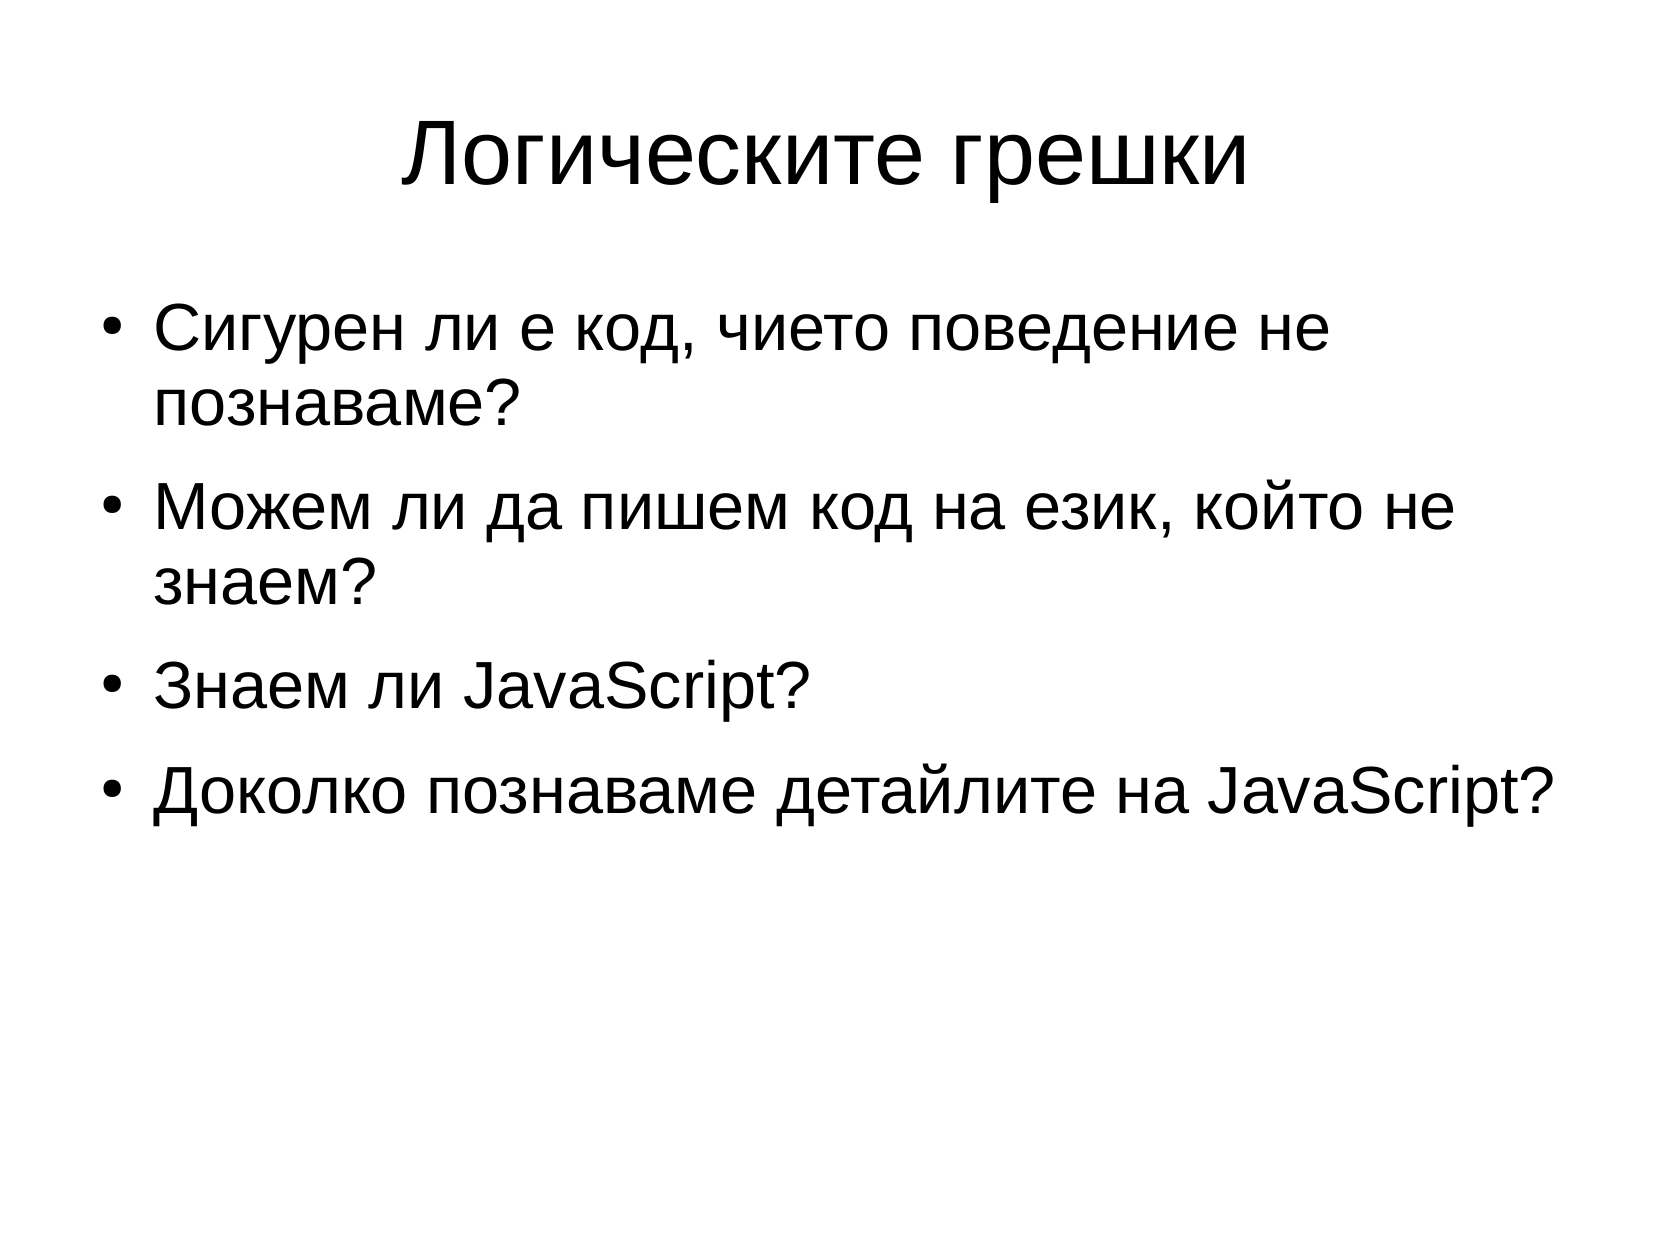

# Логическите грешки
Сигурен ли е код, чието поведение не познаваме?
Можем ли да пишем код на език, който не знаем?
Знаем ли JavaScript?
Доколко познаваме детайлите на JavaScript?